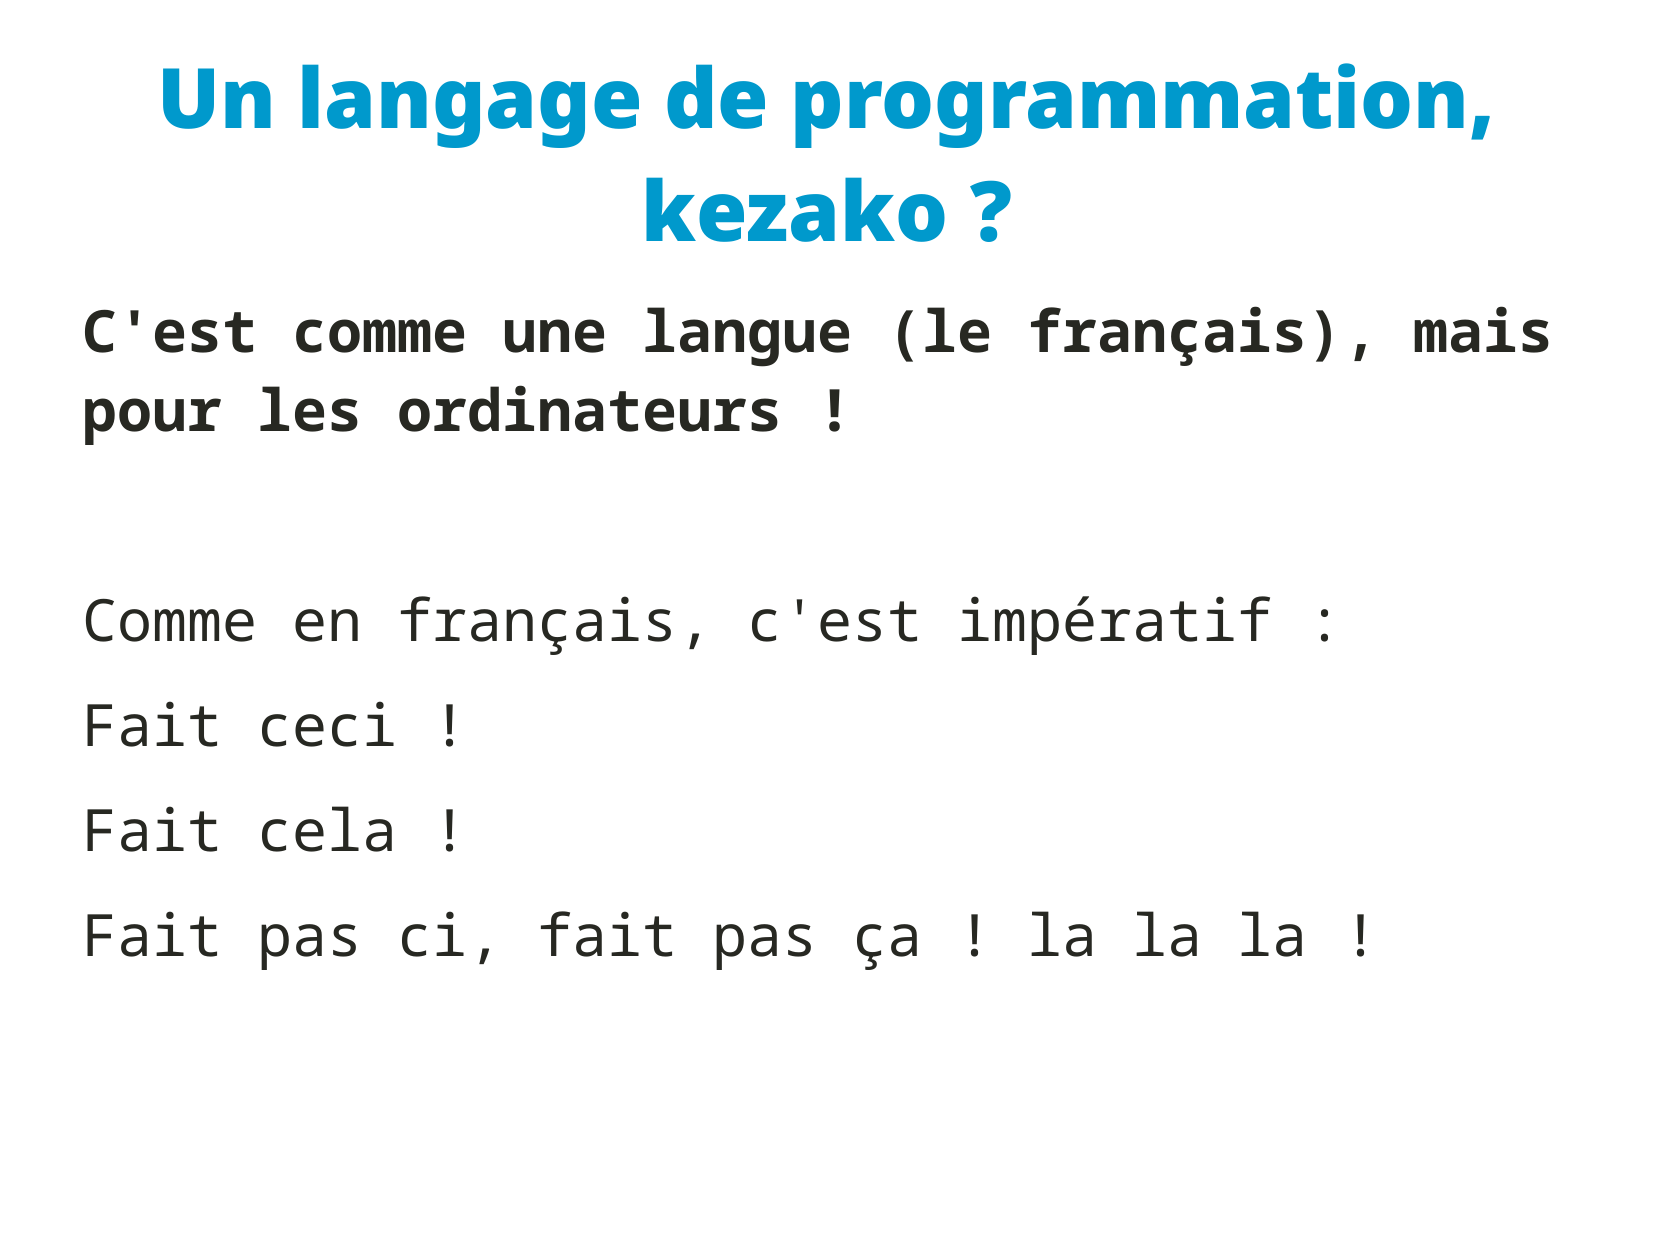

# Un langage de programmation, kezako ?
C'est comme une langue (le français), mais pour les ordinateurs !
Comme en français, c'est impératif :
Fait ceci !
Fait cela !
Fait pas ci, fait pas ça ! la la la !